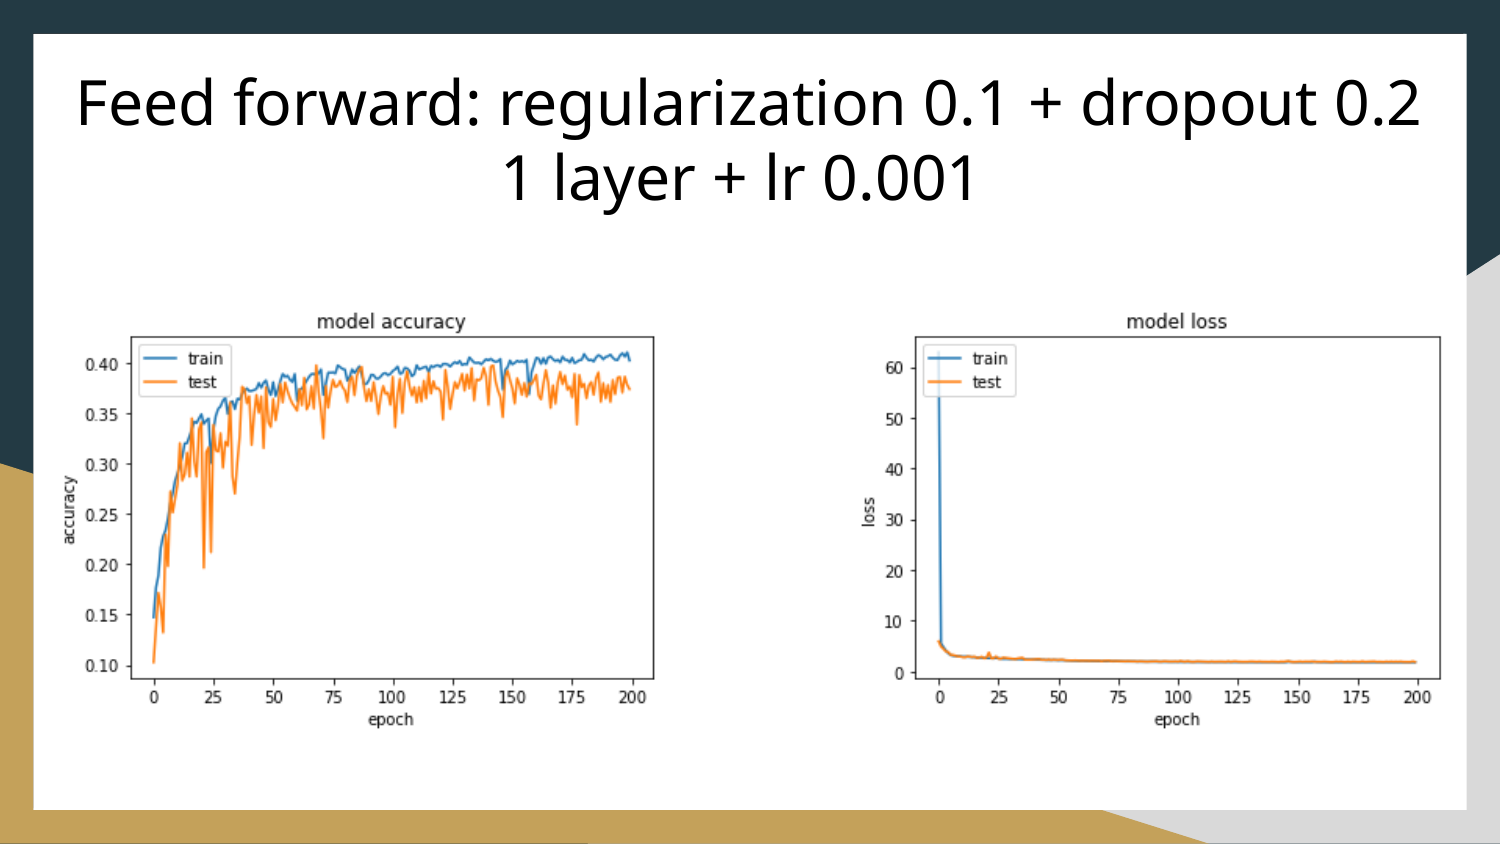

# Feed forward: regularization 0.1 + dropout 0.2 1 layer + lr 0.001